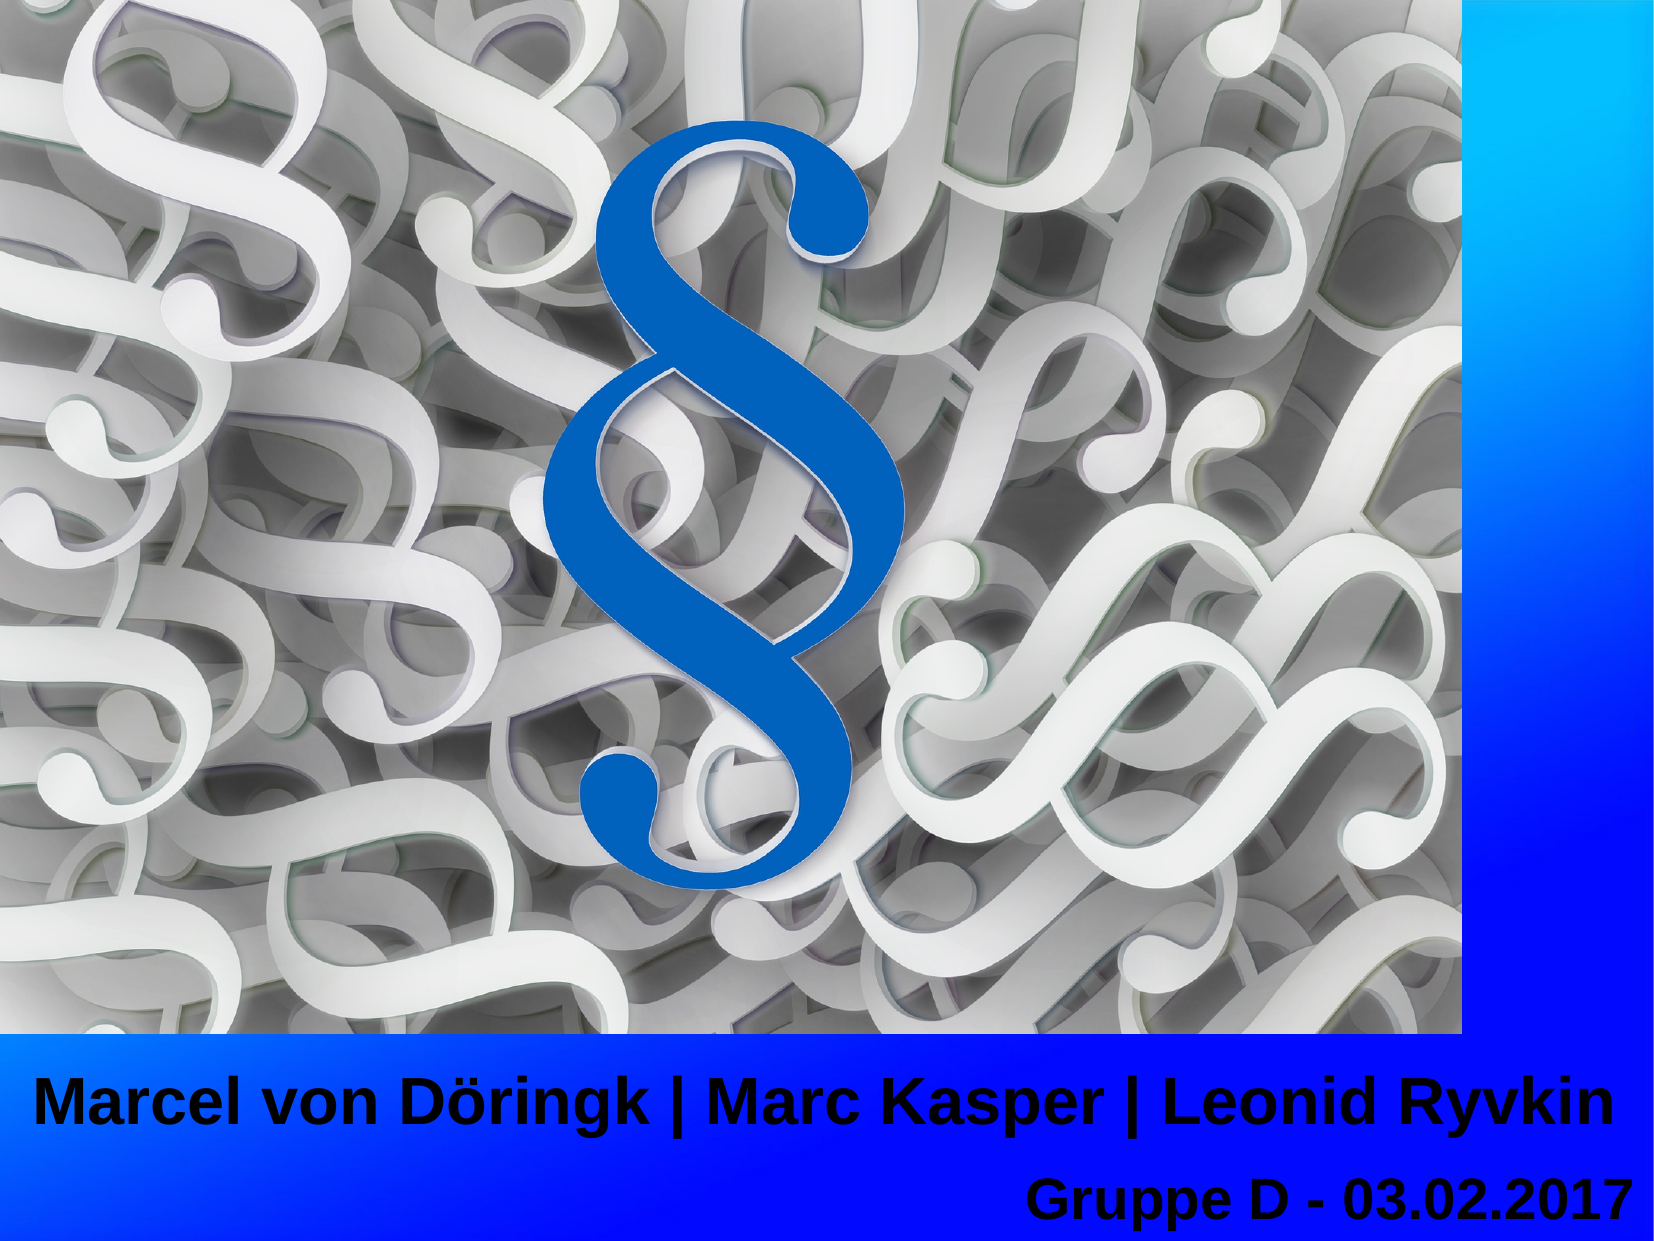

Marcel von Döringk | Marc Kasper | Leonid Ryvkin
Gruppe D - 03.02.2017